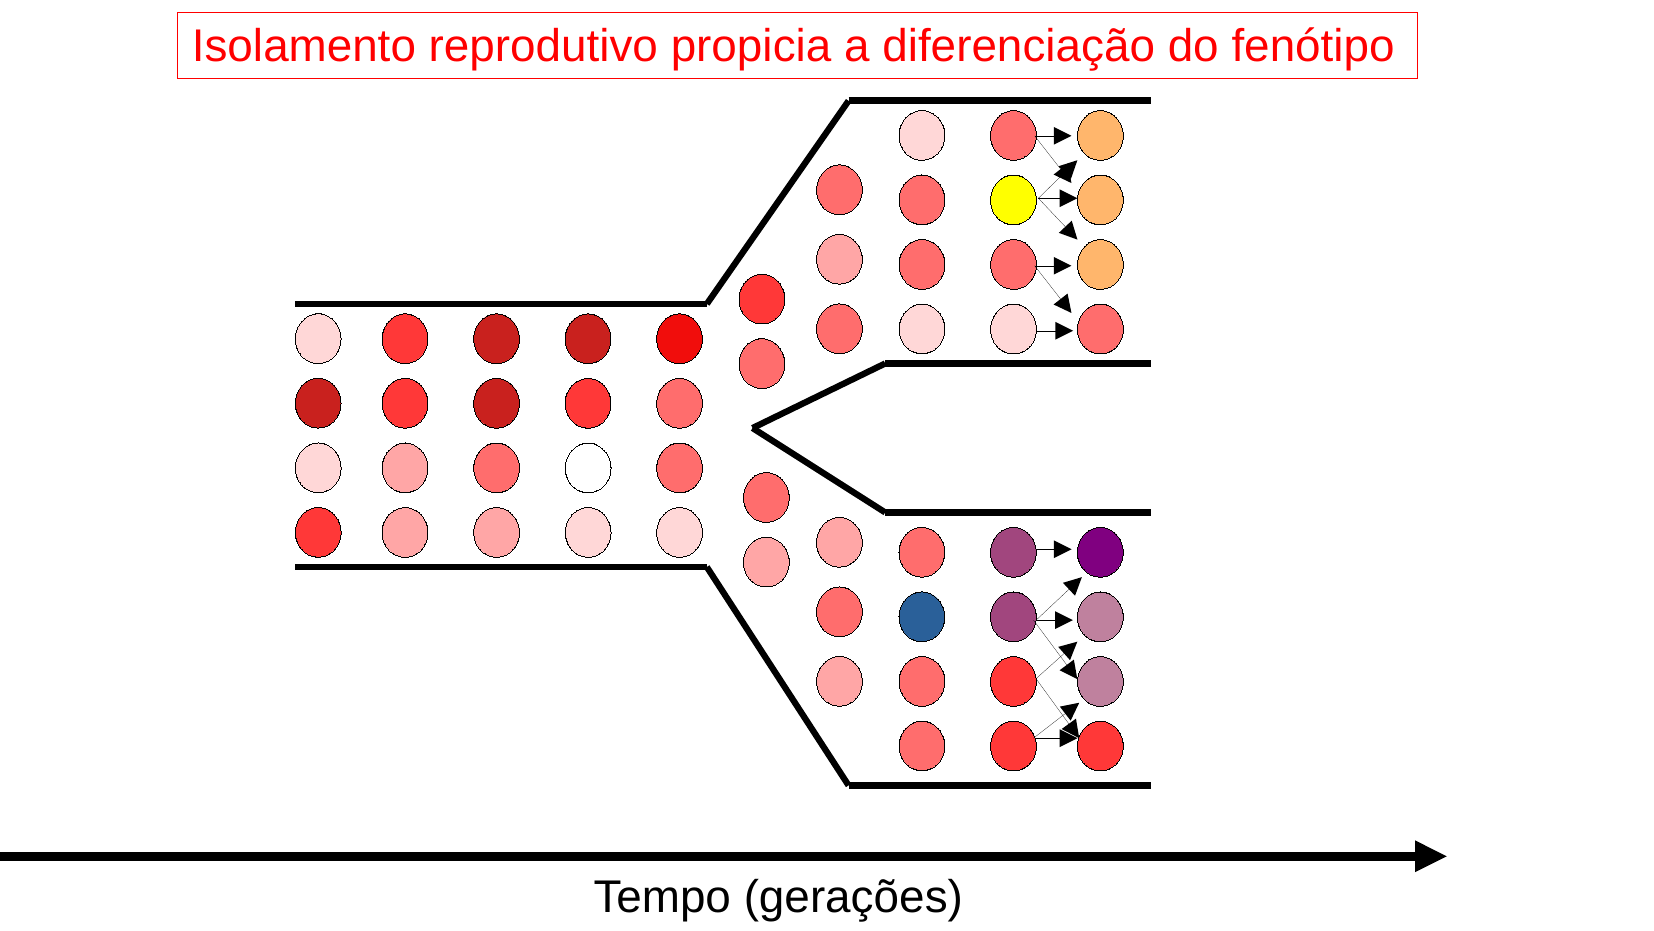

Isolamento reprodutivo propicia a diferenciação do fenótipo
Tempo (gerações)